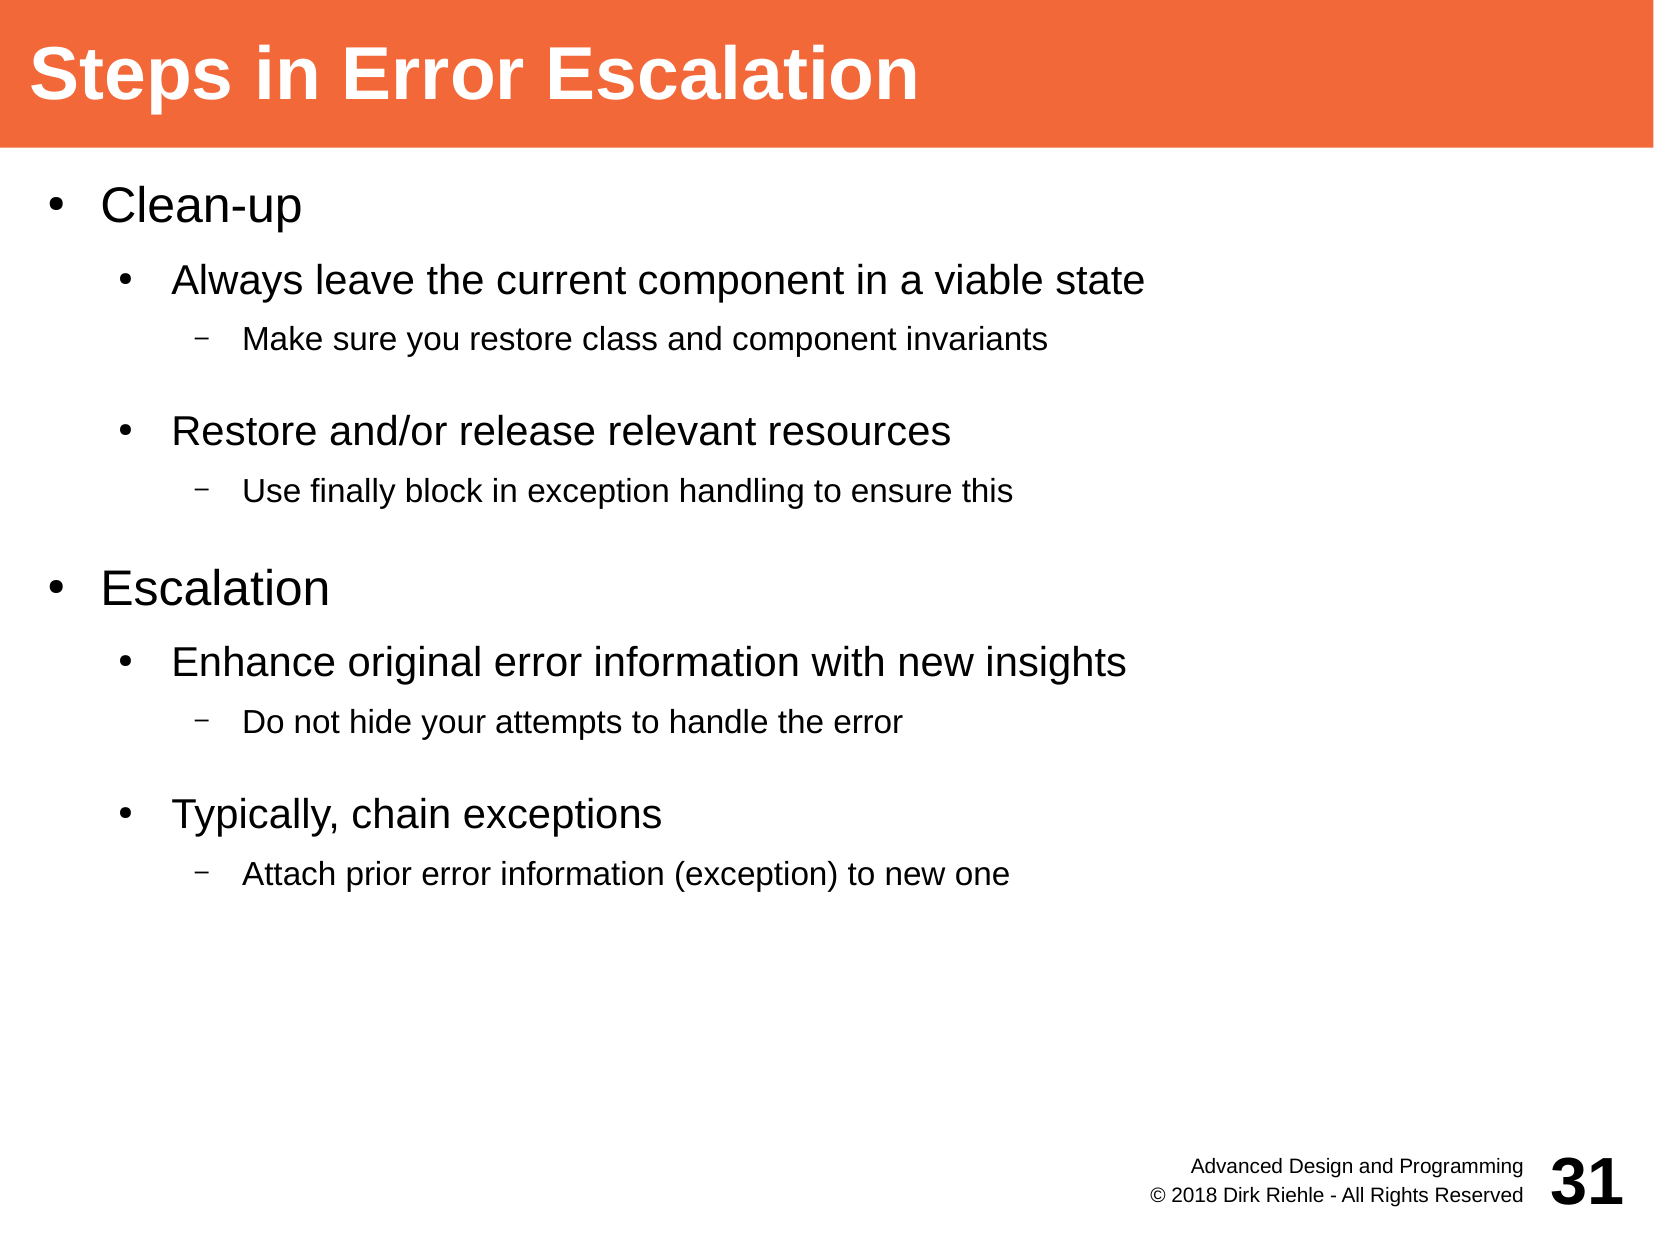

# Steps in Error Escalation
Clean-up
Always leave the current component in a viable state
Make sure you restore class and component invariants
Restore and/or release relevant resources
Use finally block in exception handling to ensure this
Escalation
Enhance original error information with new insights
Do not hide your attempts to handle the error
Typically, chain exceptions
Attach prior error information (exception) to new one
Advanced Design and Programming
31
© 2018 Dirk Riehle - All Rights Reserved